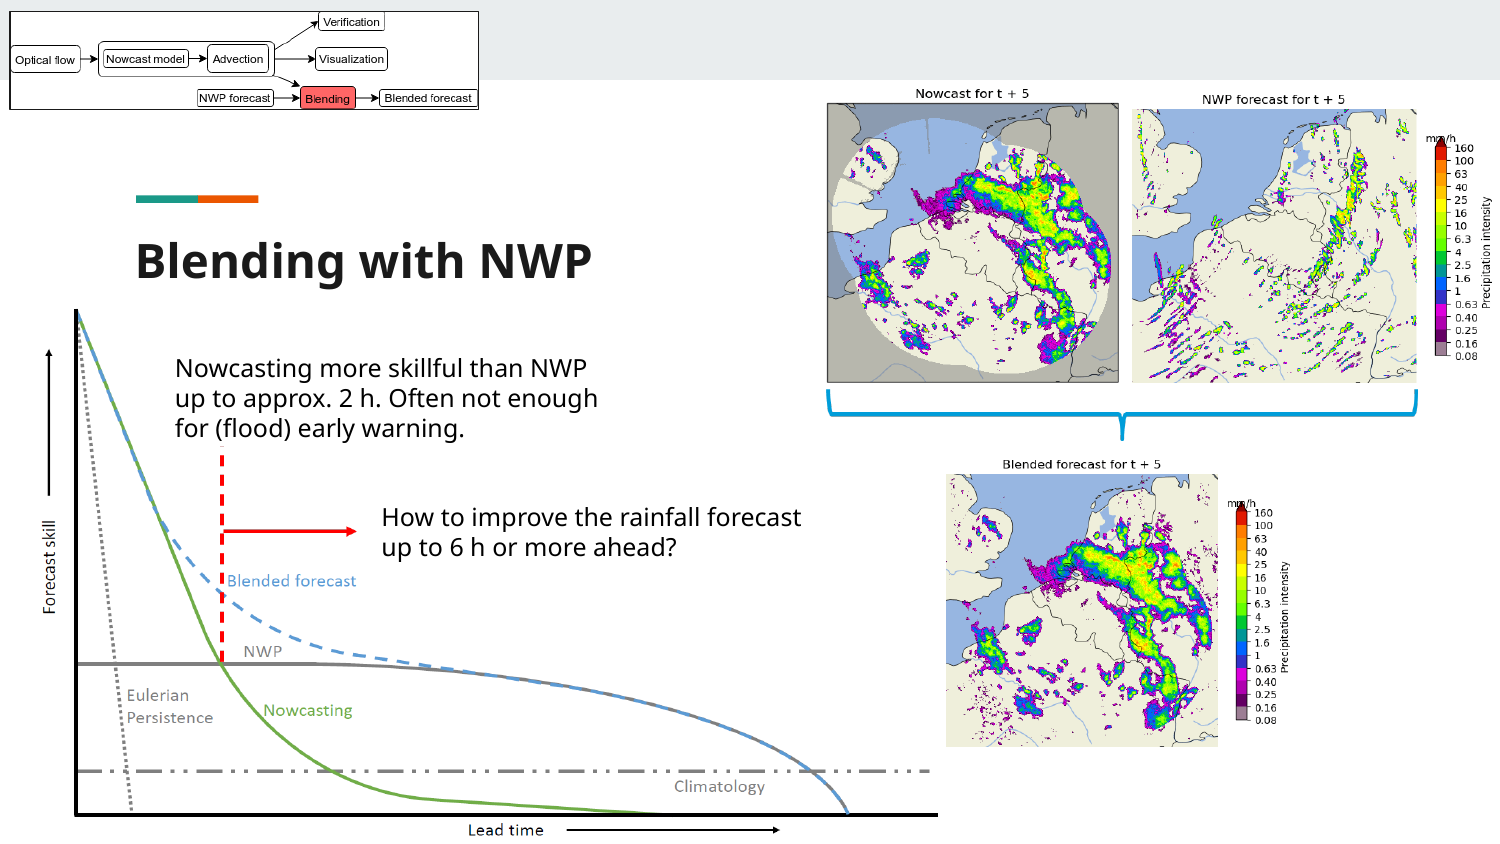

# Blending with NWP
Nowcasting more skillful than NWP up to approx. 2 h. Often not enough for (flood) early warning.
How to improve the rainfall forecast up to 6 h or more ahead?